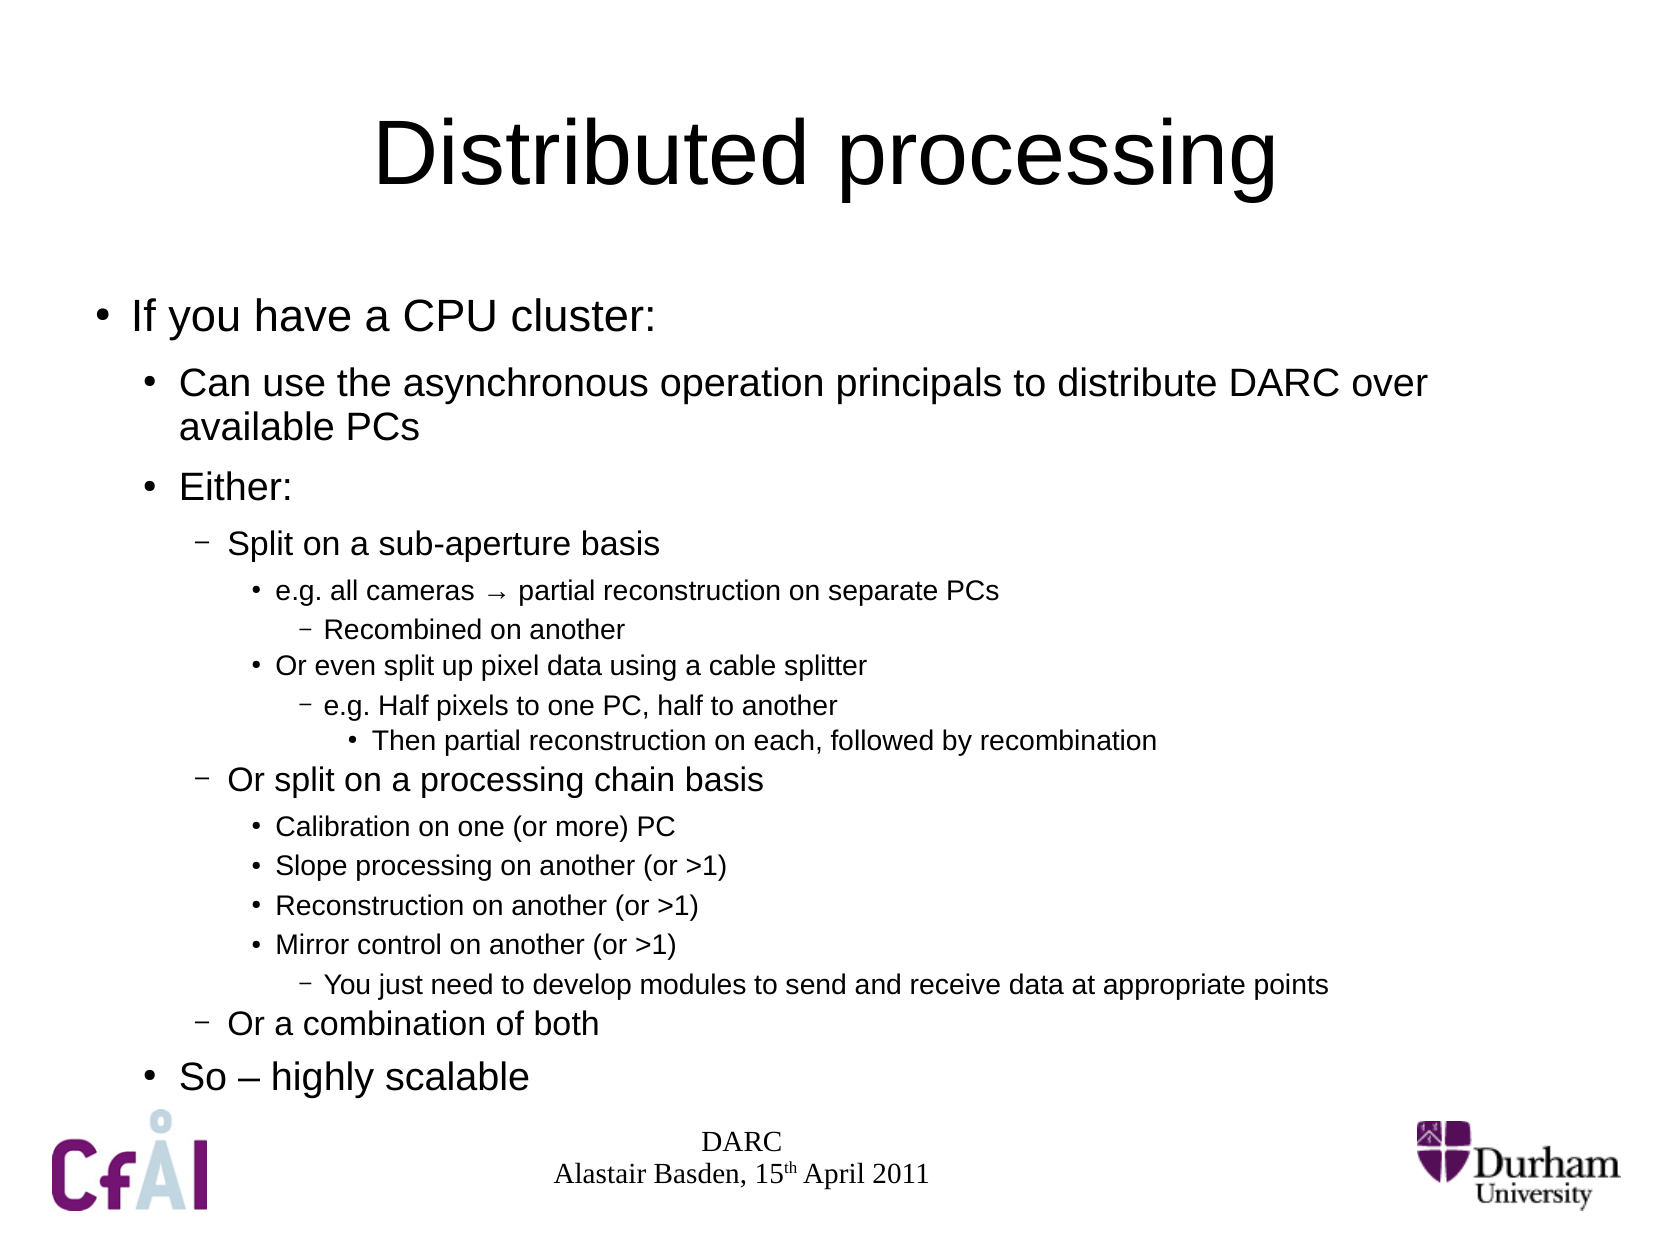

# Distributed processing
If you have a CPU cluster:
Can use the asynchronous operation principals to distribute DARC over available PCs
Either:
Split on a sub-aperture basis
e.g. all cameras → partial reconstruction on separate PCs
Recombined on another
Or even split up pixel data using a cable splitter
e.g. Half pixels to one PC, half to another
Then partial reconstruction on each, followed by recombination
Or split on a processing chain basis
Calibration on one (or more) PC
Slope processing on another (or >1)
Reconstruction on another (or >1)
Mirror control on another (or >1)
You just need to develop modules to send and receive data at appropriate points
Or a combination of both
So – highly scalable